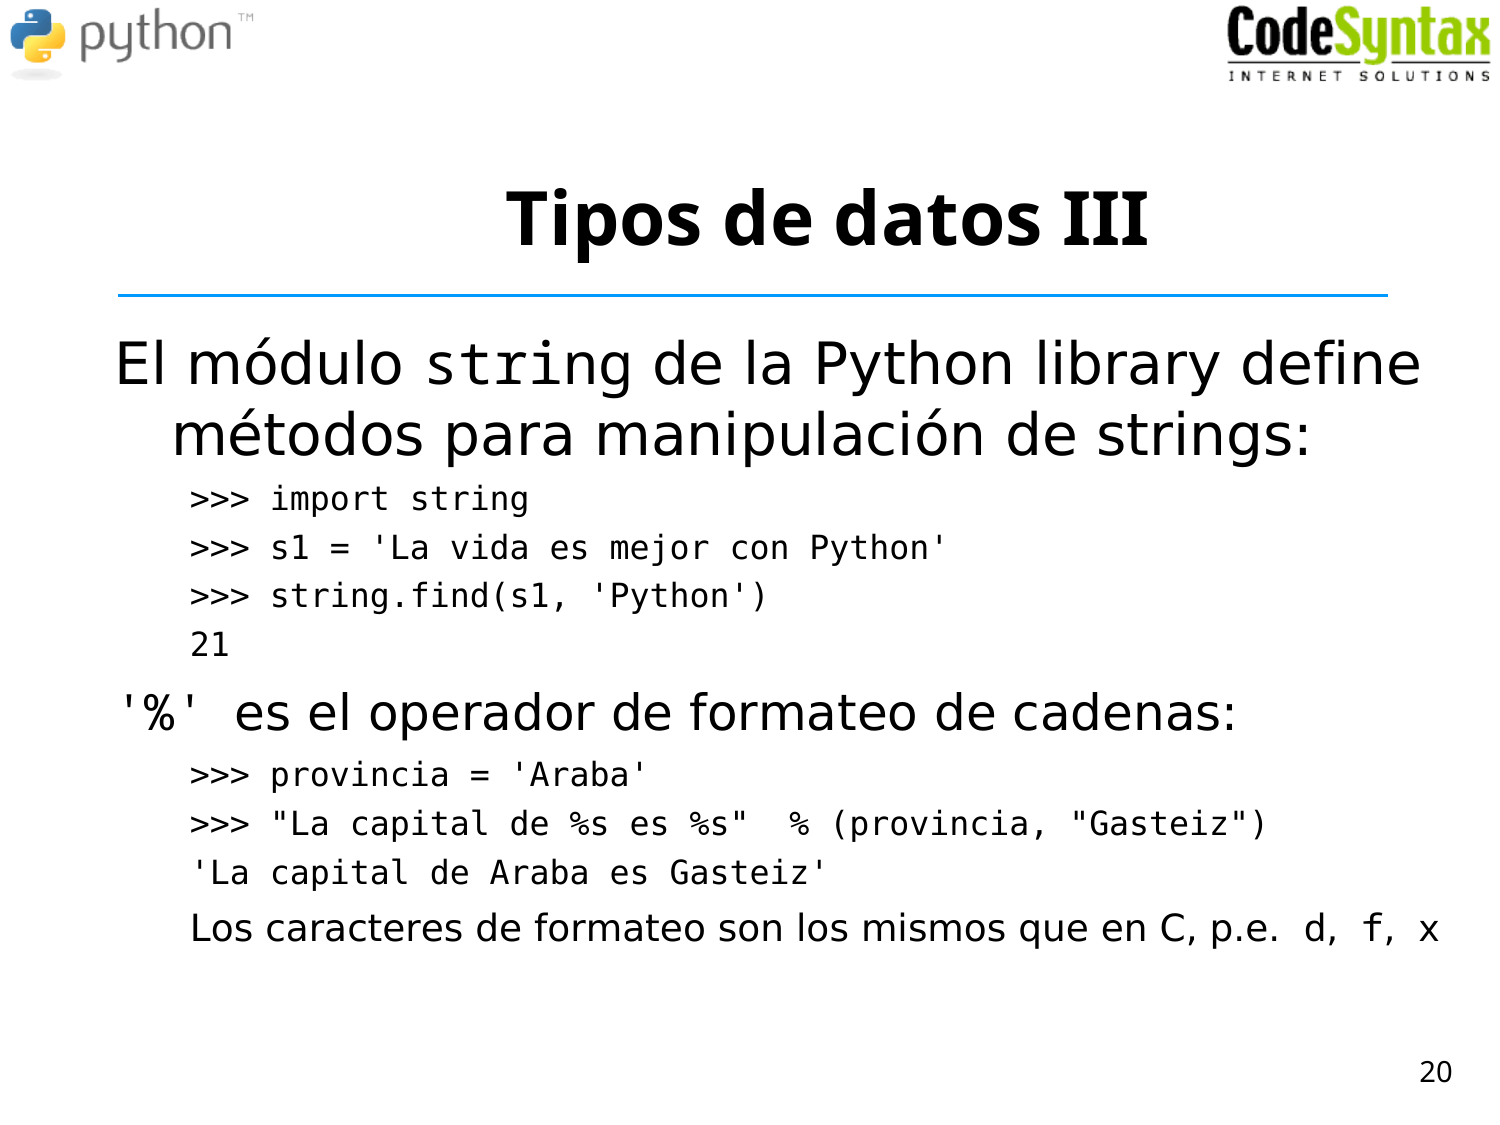

# Tipos de datos III
El módulo string de la Python library define métodos para manipulación de strings:
>>> import string
>>> s1 = 'La vida es mejor con Python'
>>> string.find(s1, 'Python')
21
'%' es el operador de formateo de cadenas:
>>> provincia = 'Araba'
>>> "La capital de %s es %s" % (provincia, "Gasteiz")
'La capital de Araba es Gasteiz'
Los caracteres de formateo son los mismos que en C, p.e. d, f, x
20